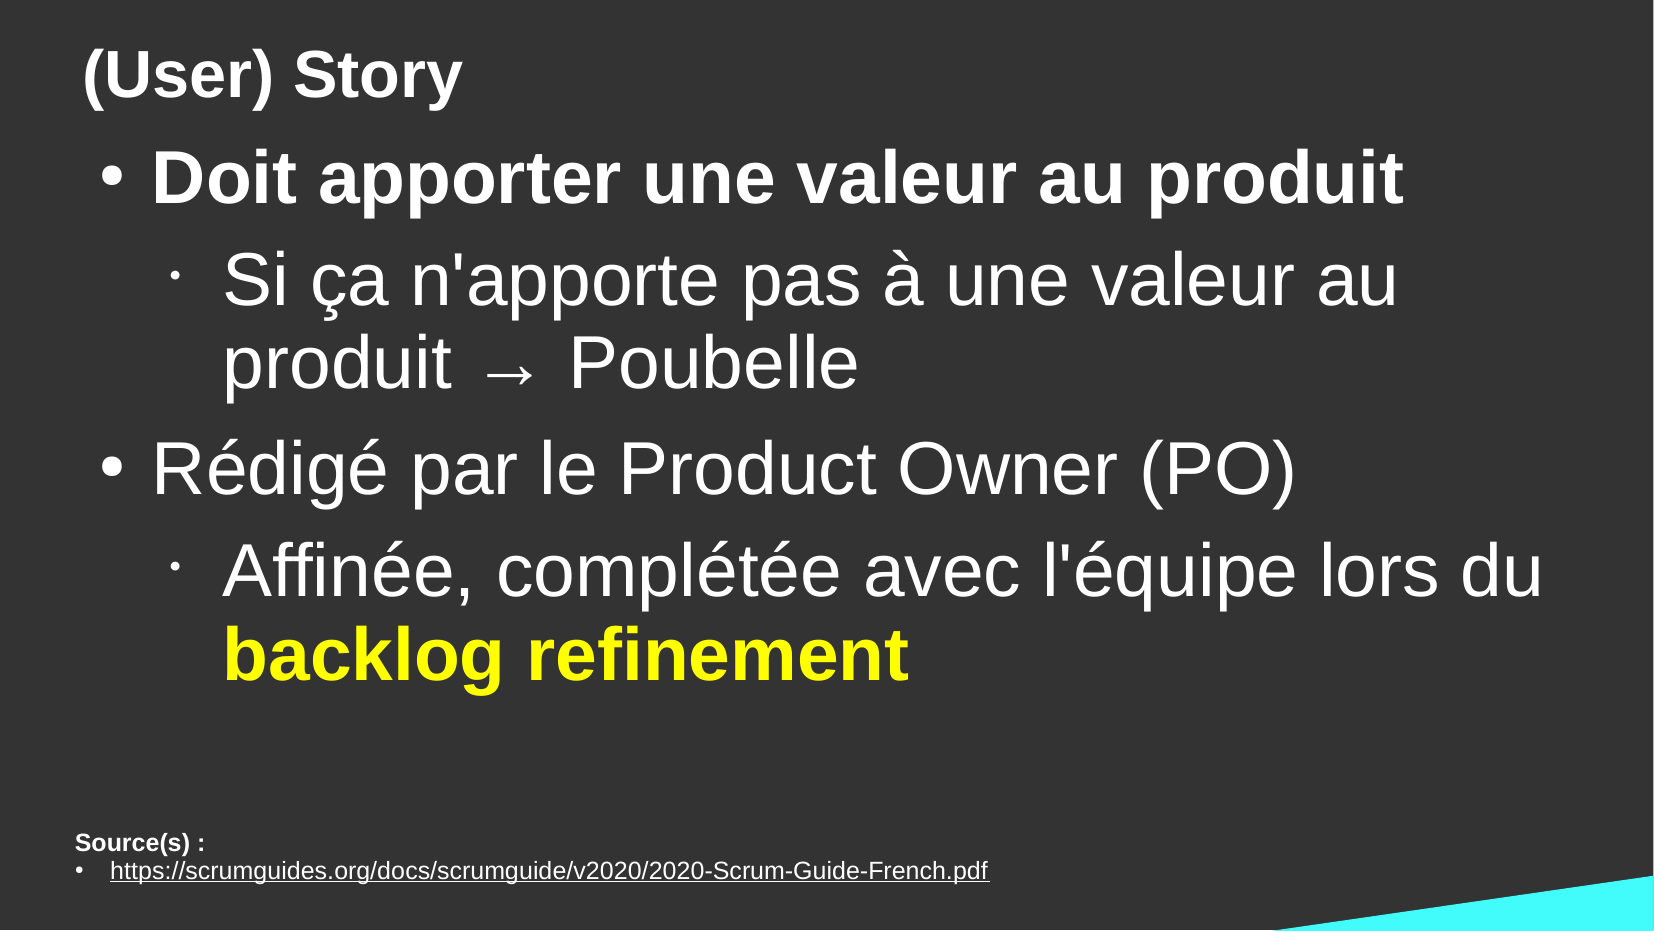

# (User) Story
Doit apporter une valeur au produit
Si ça n'apporte pas à une valeur au produit → Poubelle
Rédigé par le Product Owner (PO)
Affinée, complétée avec l'équipe lors du backlog refinement
Source(s) :
https://scrumguides.org/docs/scrumguide/v2020/2020-Scrum-Guide-French.pdf